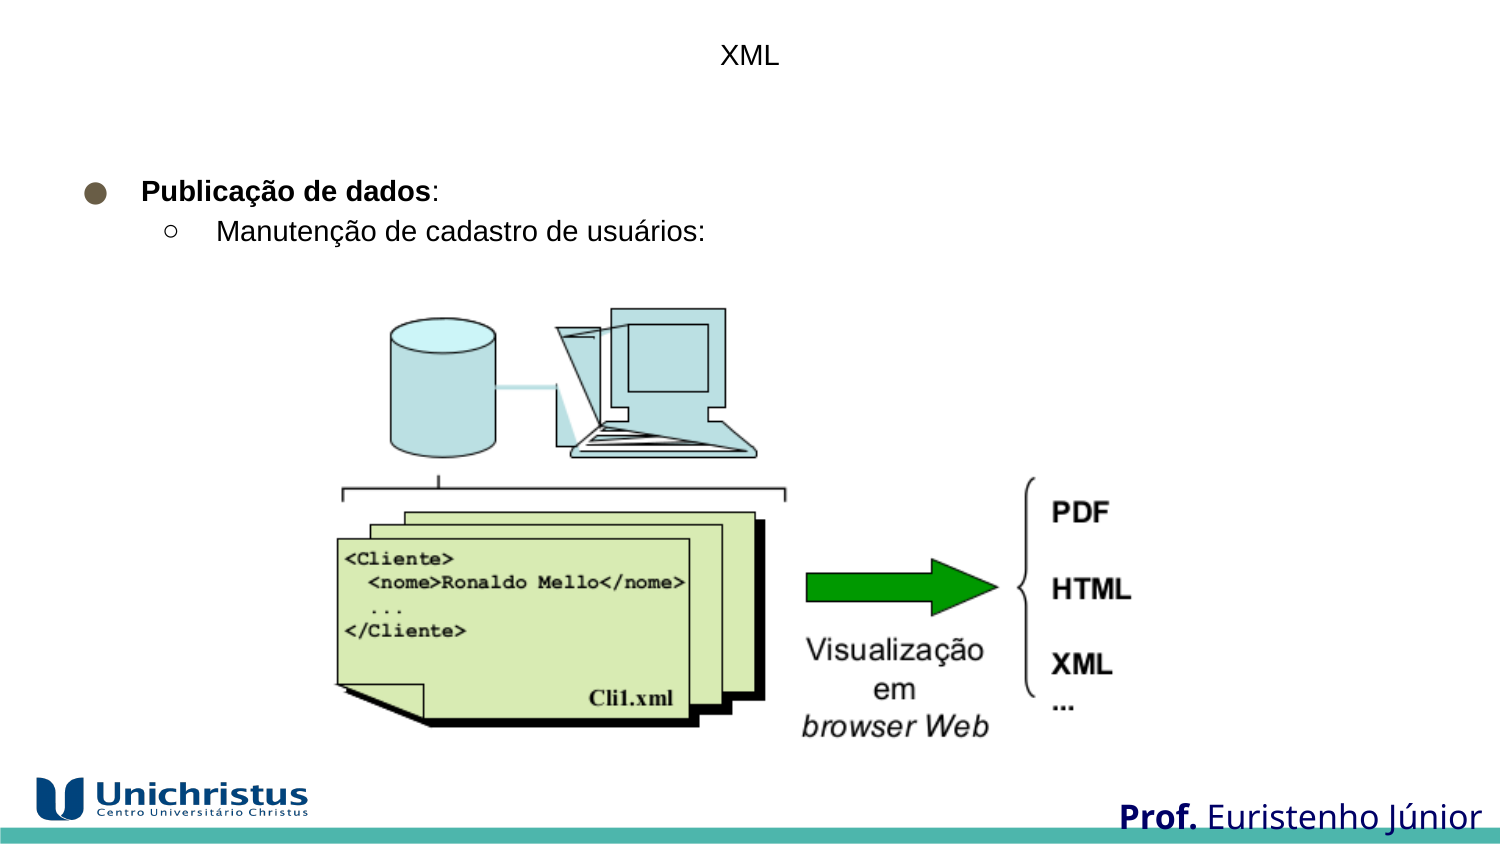

# XML
Publicação de dados:
Manutenção de cadastro de usuários: